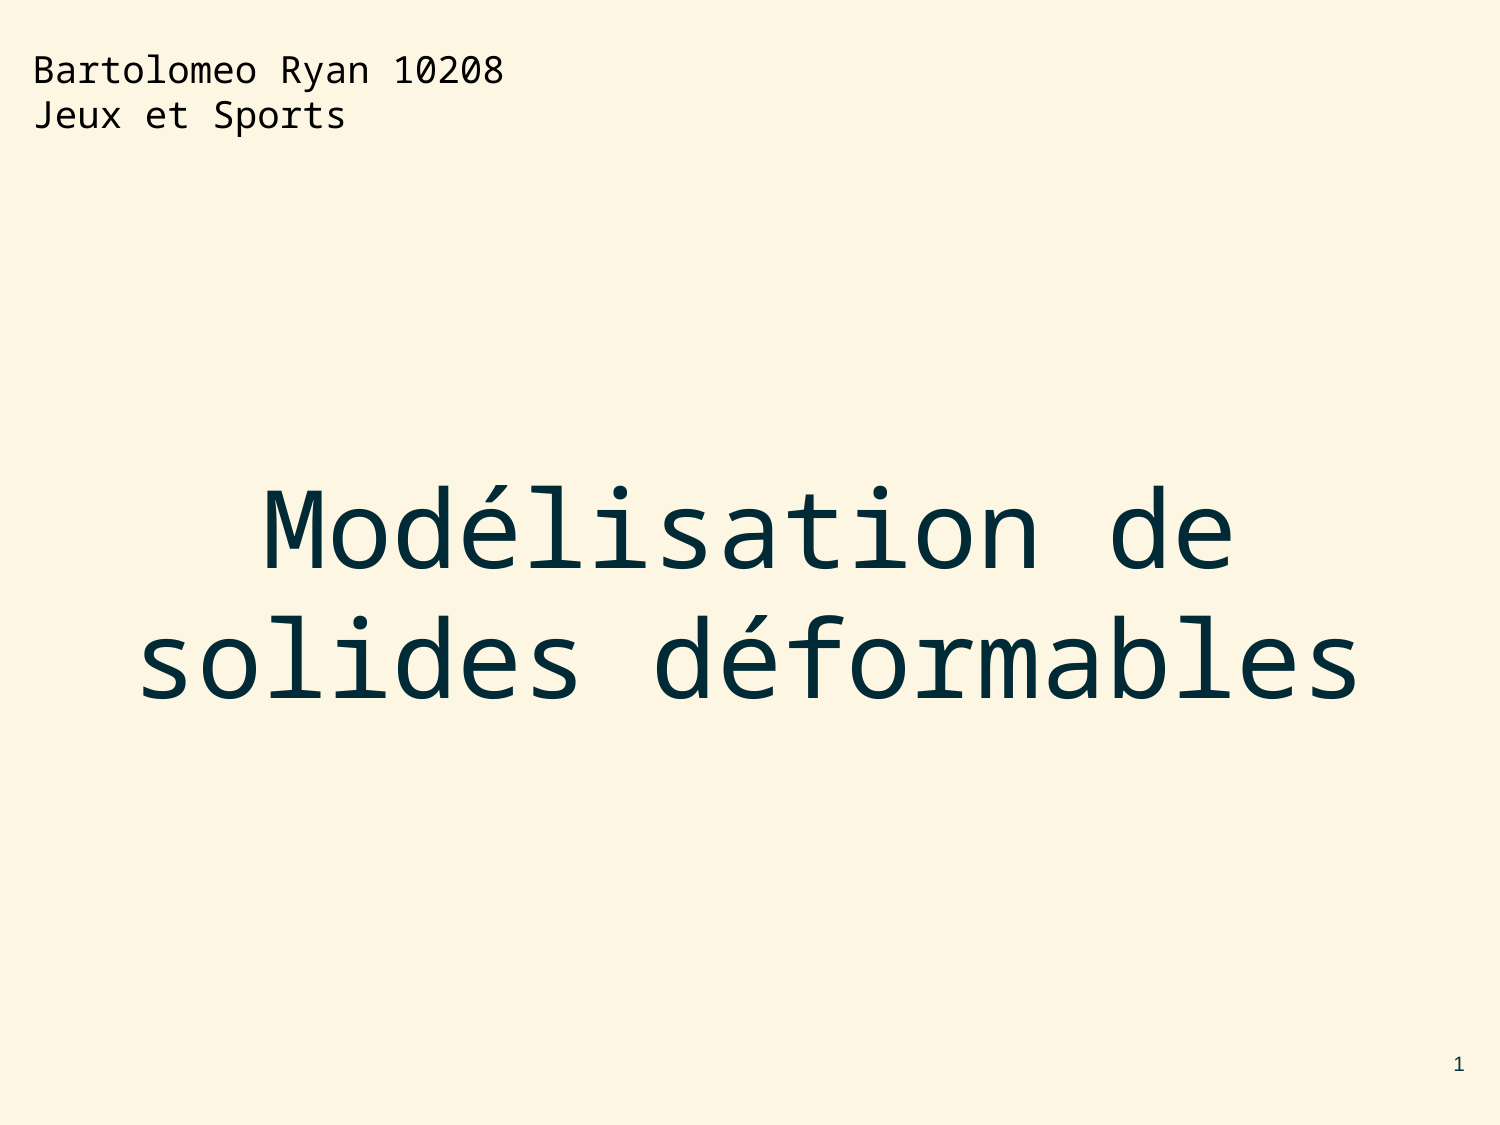

Bartolomeo Ryan 10208
Jeux et Sports
# Modélisation de solides déformables
1